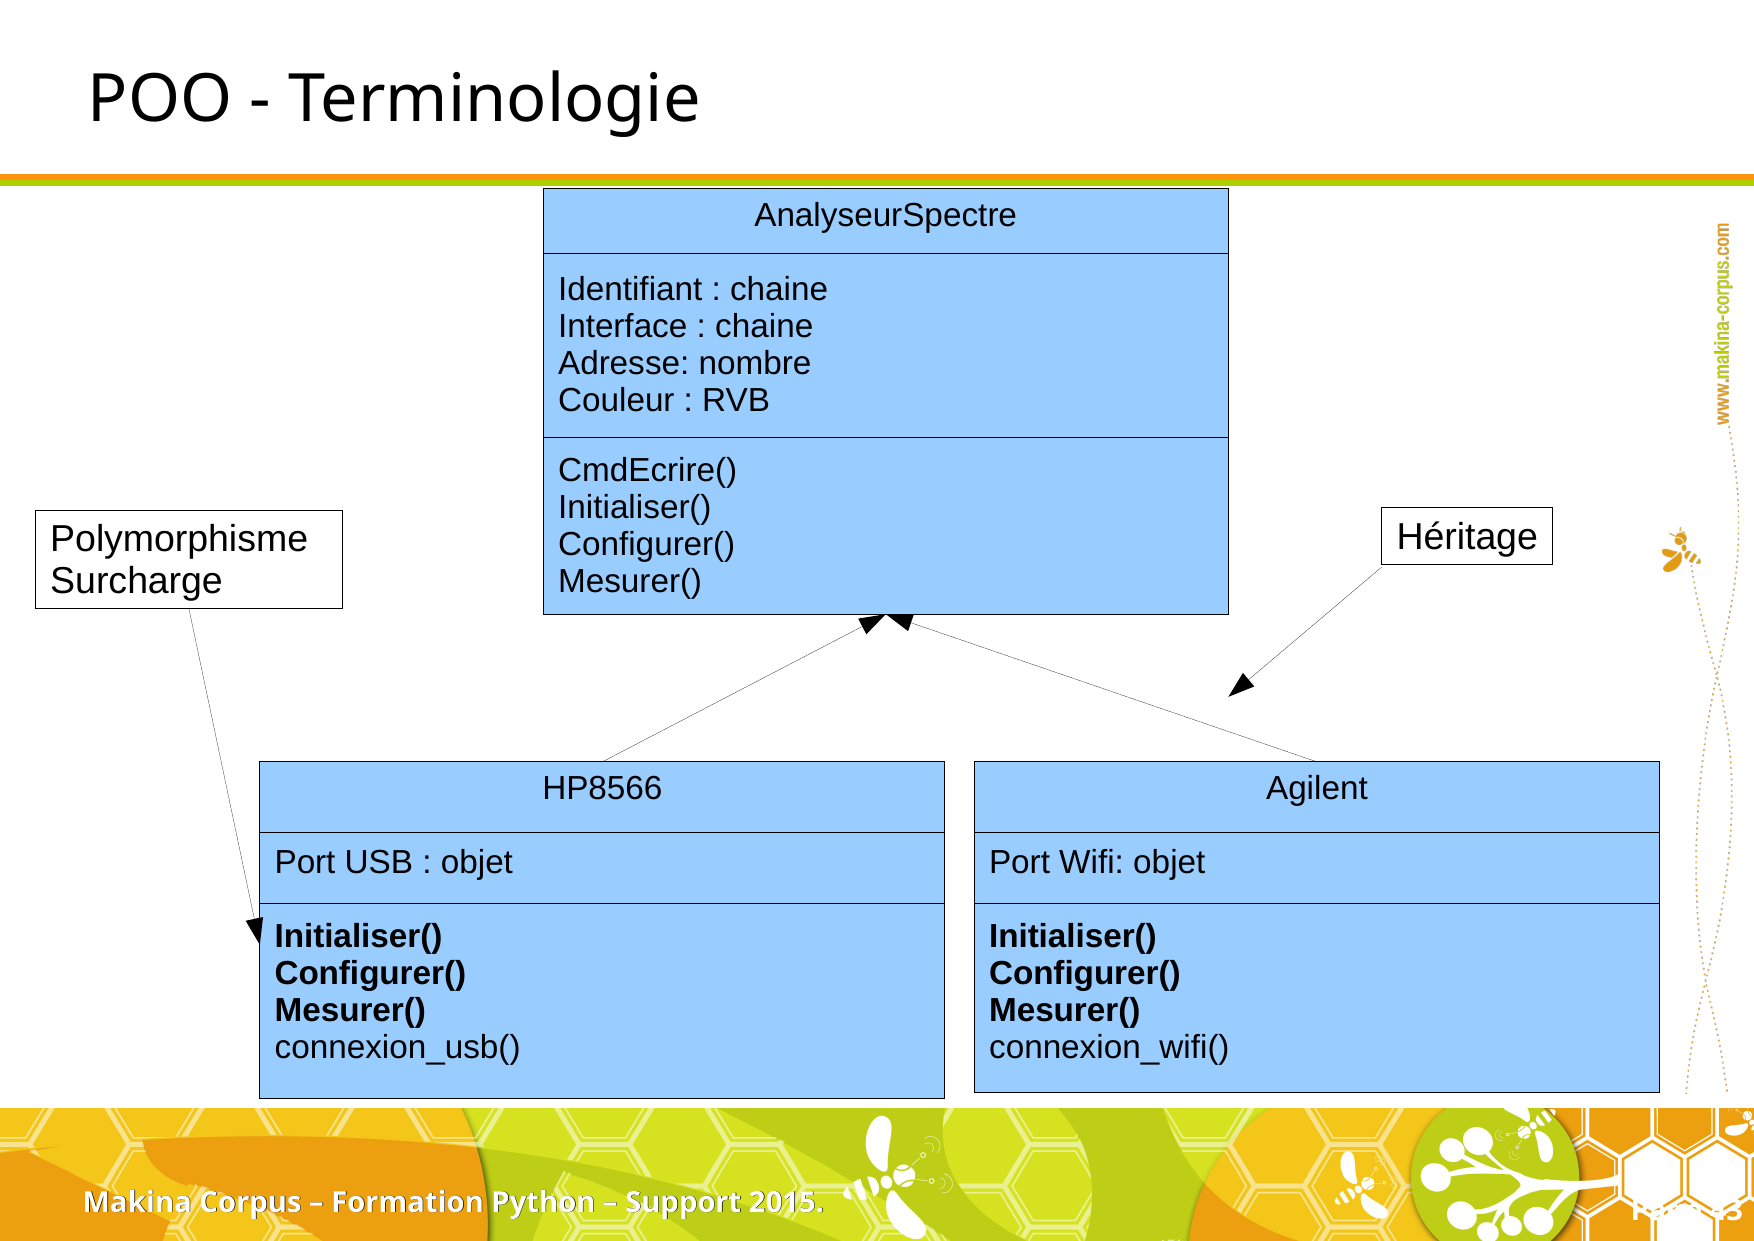

# POO - Terminologie
AnalyseurSpectre
Identifiant : chaine
Interface : chaine
Adresse: nombre
Couleur : RVB
CmdEcrire()
Initialiser()
Configurer()
Mesurer()
Héritage
Polymorphisme
Surcharge
HP8566
Port USB : objet
Initialiser()
Configurer()
Mesurer()
connexion_usb()
Agilent
Port Wifi: objet
Initialiser()
Configurer()
Mesurer()
connexion_wifi()
tesg
43